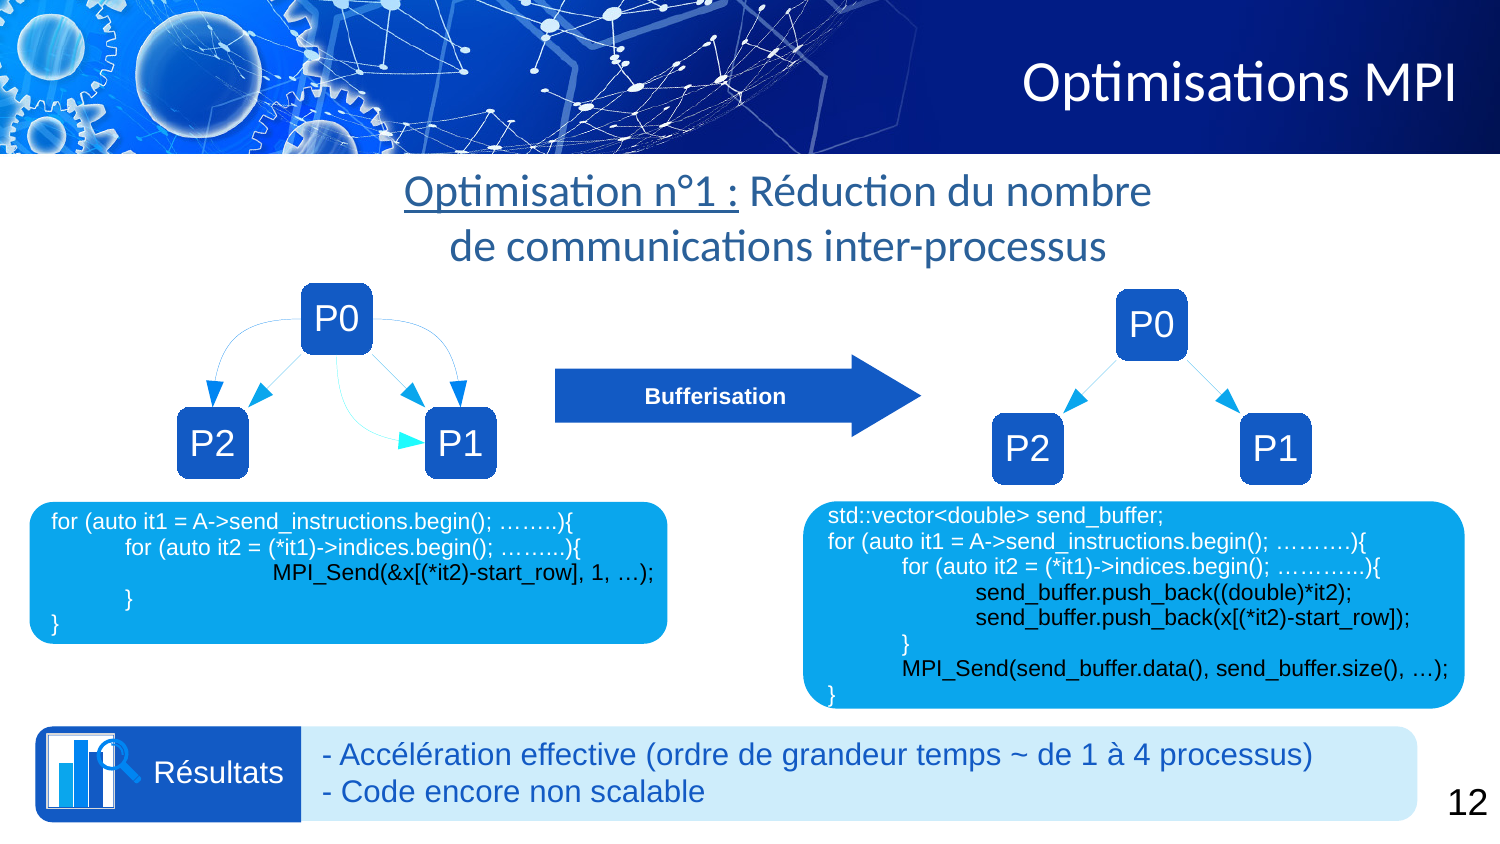

# Optimisations MPI
Optimisation n°1 : Réduction du nombre
de communications inter-processus
P0
P0
Bufferisation
P2
P1
P2
P1
std::vector<double> send_buffer;
for (auto it1 = A->send_instructions.begin(); ……….){
	for (auto it2 = (*it1)->indices.begin(); ………...){
 		send_buffer.push_back((double)*it2);
 		send_buffer.push_back(x[(*it2)-start_row]);
	}
	MPI_Send(send_buffer.data(), send_buffer.size(), …);
}
for (auto it1 = A->send_instructions.begin(); ……..){
	for (auto it2 = (*it1)->indices.begin(); ……...){
			MPI_Send(&x[(*it2)-start_row], 1, …);
	}
}
- Accélération effective (ordre de grandeur temps ~ de 1 à 4 processus)
- Code encore non scalable
### Chart
| Category | Series 1 | Series 2 | Series 3 |
|---|---|---|---|
| None | 43.0 | 65.0 | 54.0 |
Résultats